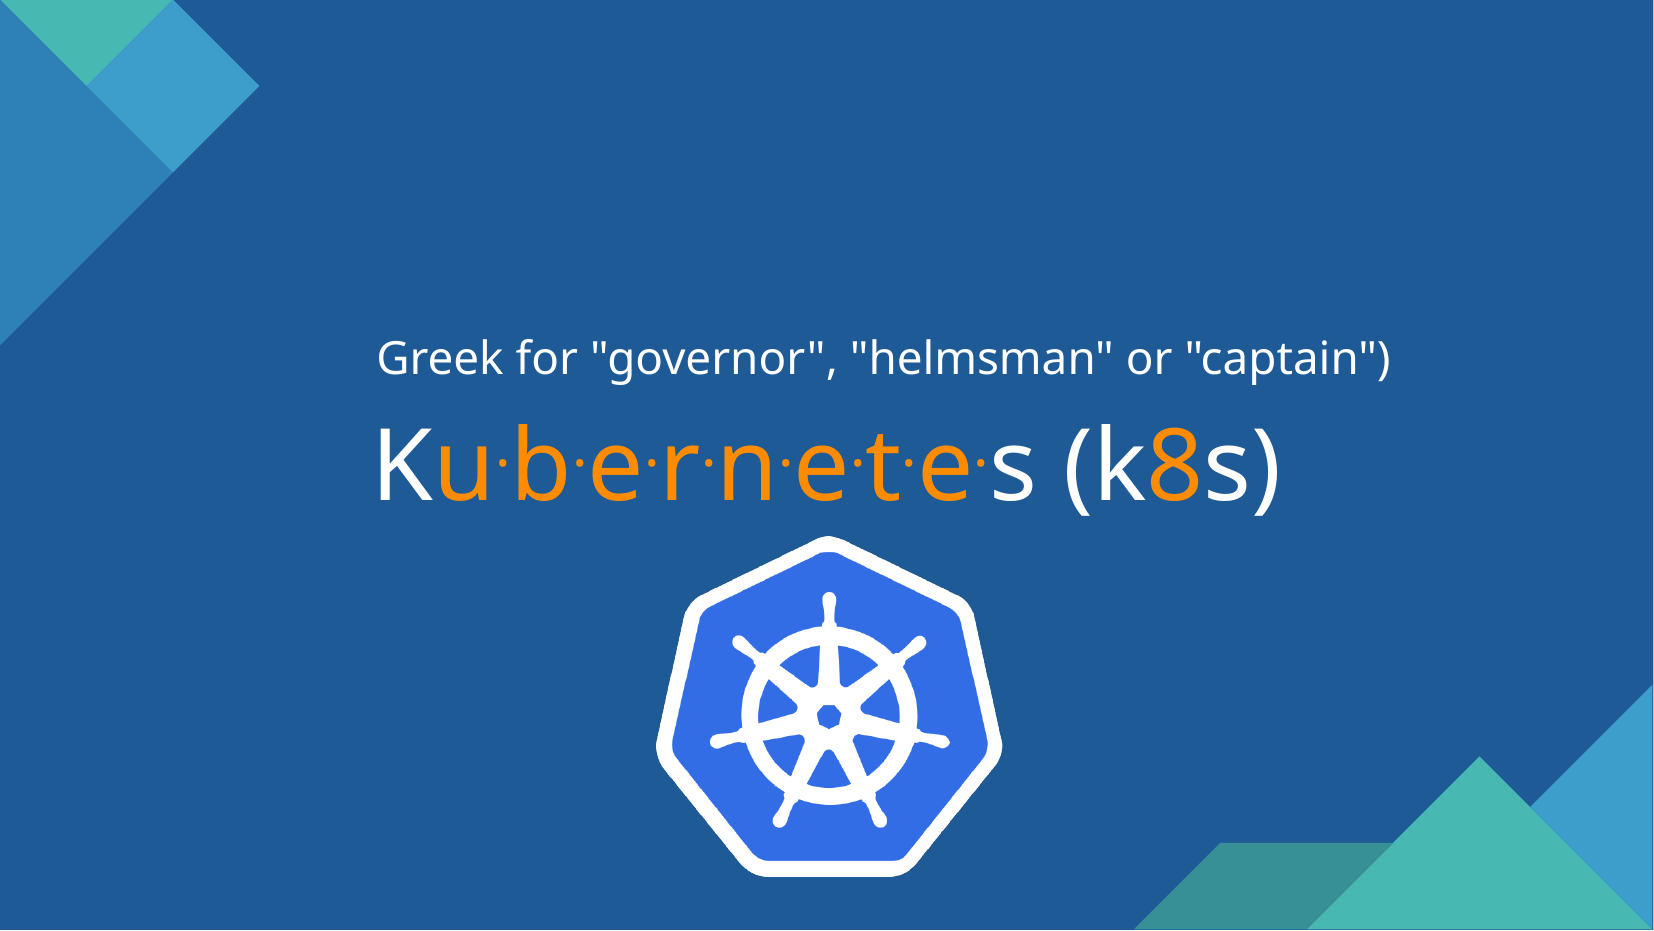

# Ku.b.e.r.n.e.t.e.s (k8s)
Greek for "governor", "helmsman" or "captain")